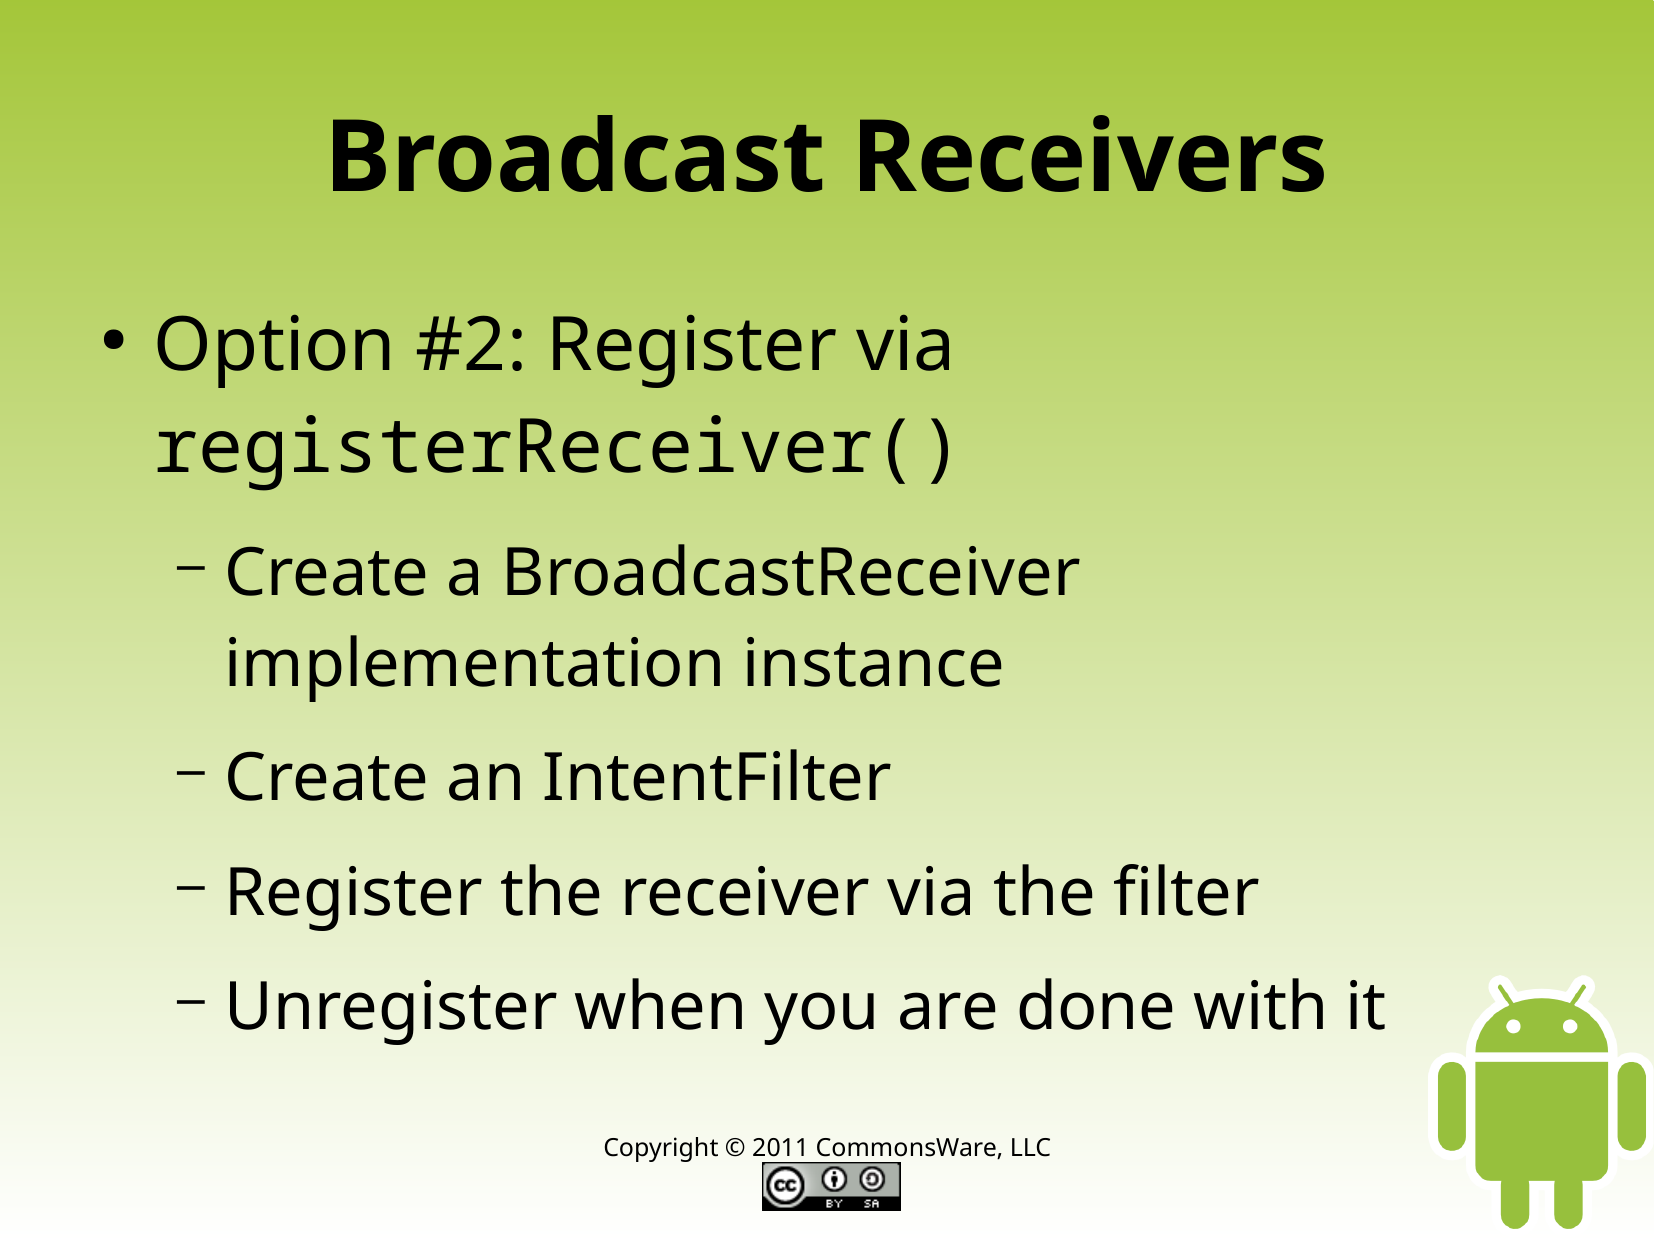

# Broadcast Receivers
Option #2: Register via registerReceiver()
Create a BroadcastReceiver implementation instance
Create an IntentFilter
Register the receiver via the filter
Unregister when you are done with it